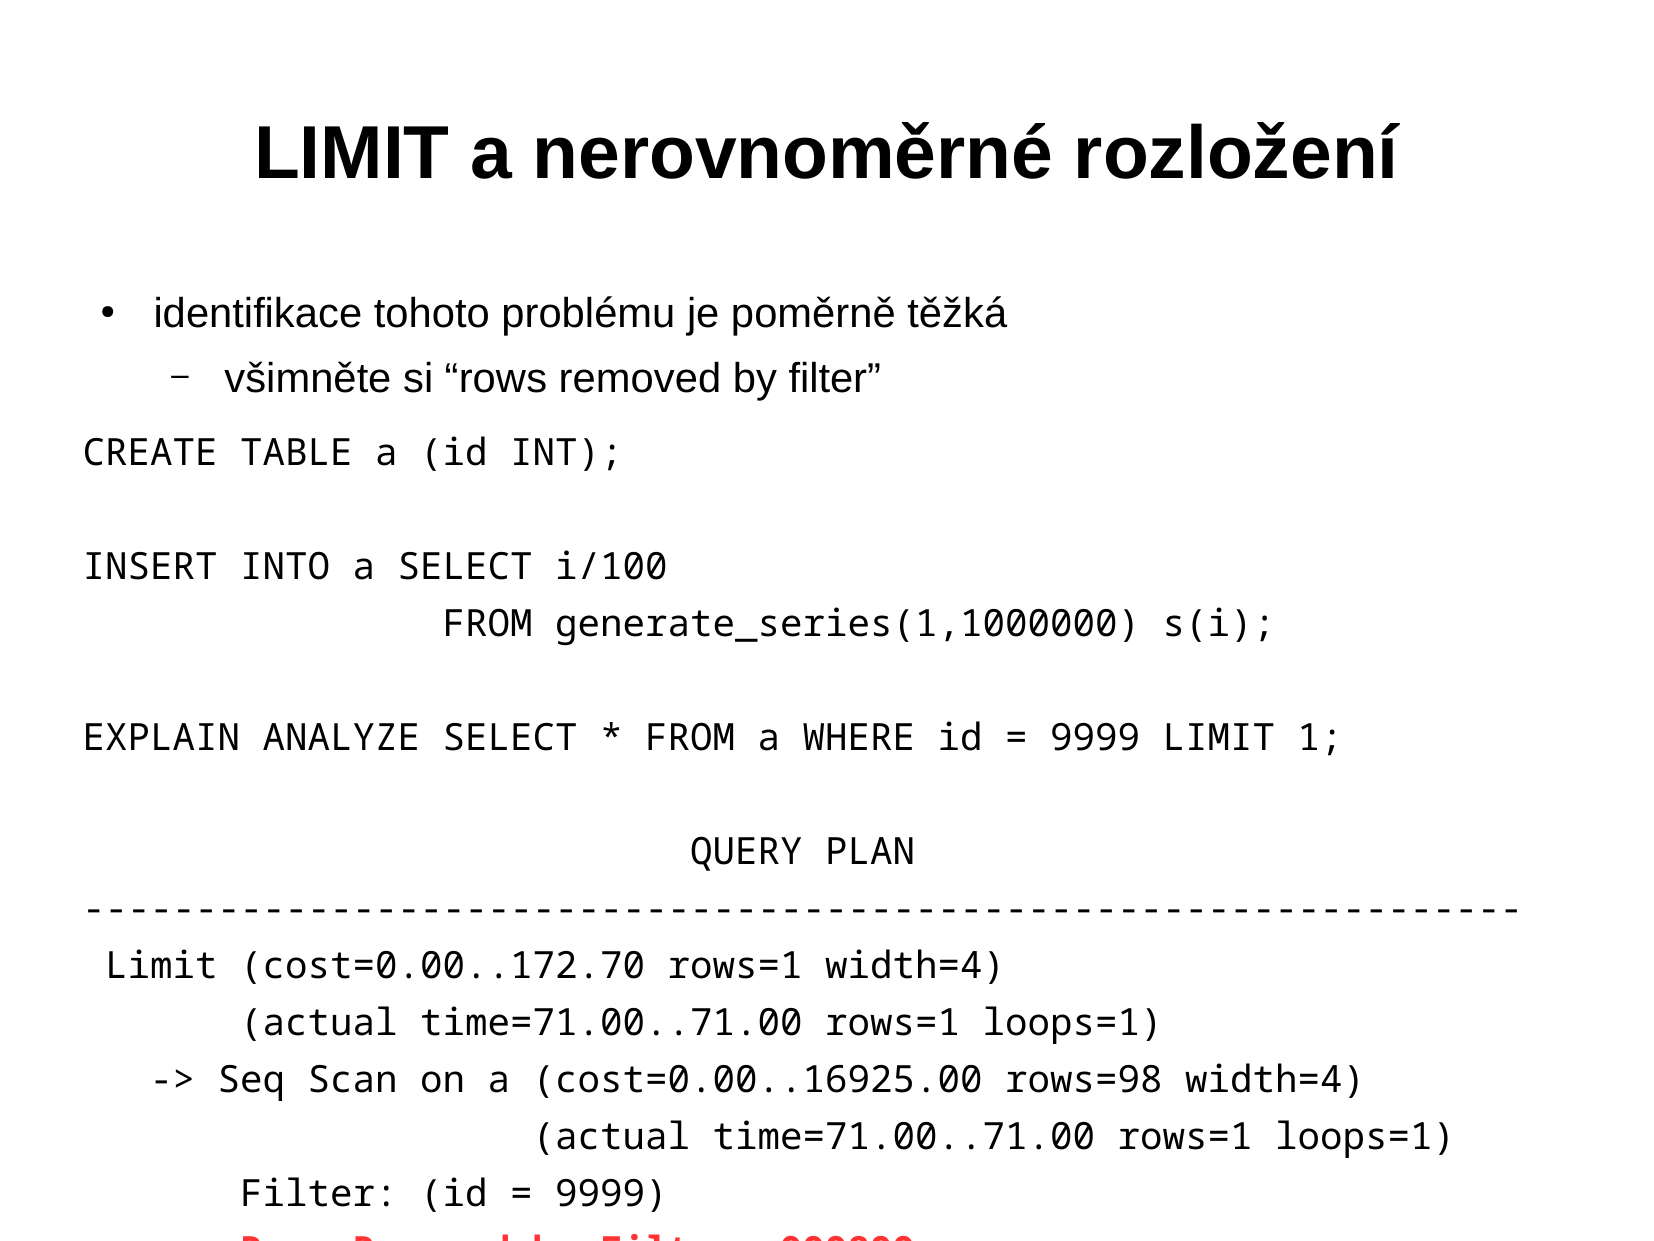

# LIMIT a nerovnoměrné rozložení
identifikace tohoto problému je poměrně těžká
všimněte si “rows removed by filter”
CREATE TABLE a (id INT);
INSERT INTO a SELECT i/100
 FROM generate_series(1,1000000) s(i);
EXPLAIN ANALYZE SELECT * FROM a WHERE id = 9999 LIMIT 1;
 QUERY PLAN
----------------------------------------------------------------
 Limit (cost=0.00..172.70 rows=1 width=4)
 (actual time=71.00..71.00 rows=1 loops=1)
 -> Seq Scan on a (cost=0.00..16925.00 rows=98 width=4)
 (actual time=71.00..71.00 rows=1 loops=1)
 Filter: (id = 9999)
 Rows Removed by Filter: 999899
cvičení: 11-limit.sql